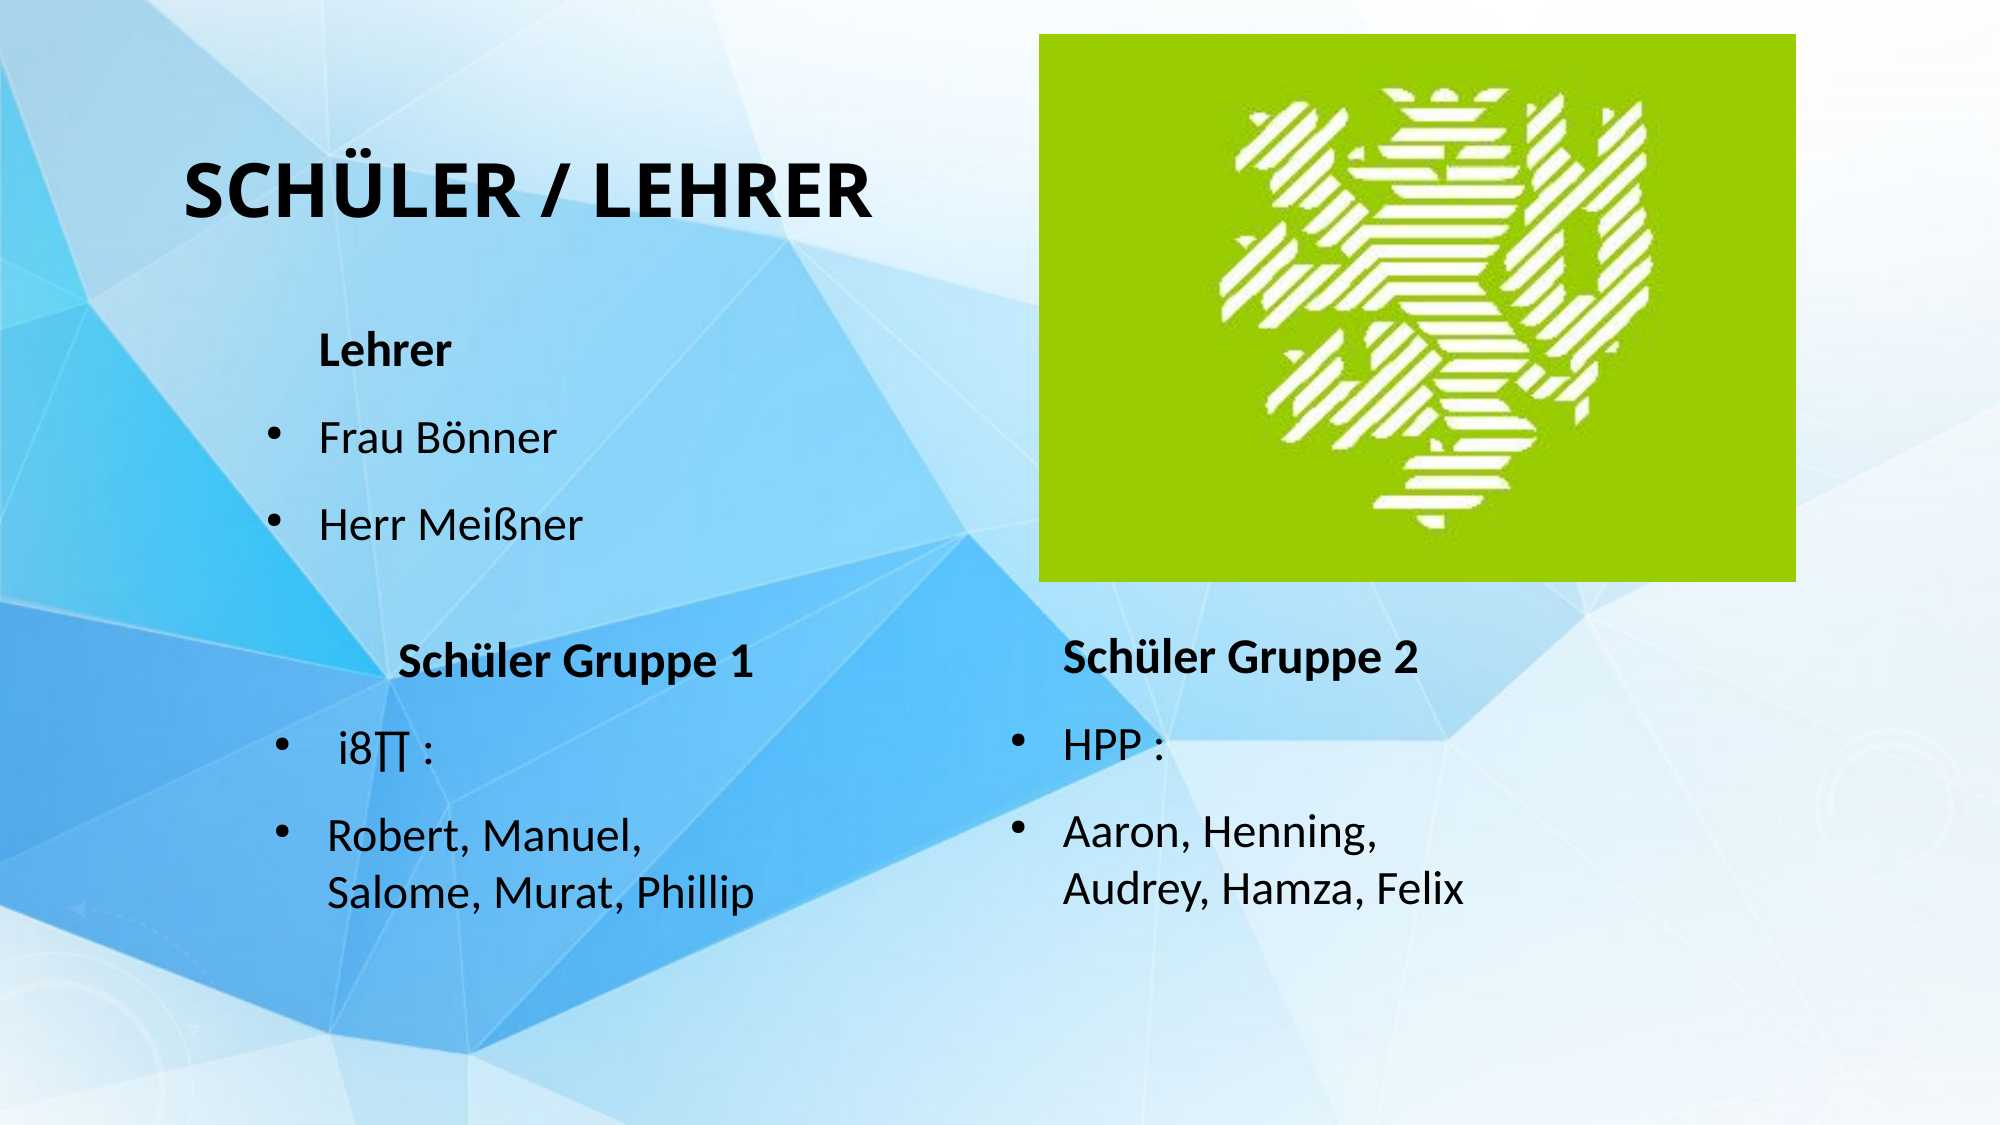

# Schüler / Lehrer
Lehrer
Frau Bönner
Herr Meißner
Schüler Gruppe 2
HPP :
Aaron, Henning, Audrey, Hamza, Felix
Schüler Gruppe 1
 i8∏ :
Robert, Manuel, Salome, Murat, Phillip